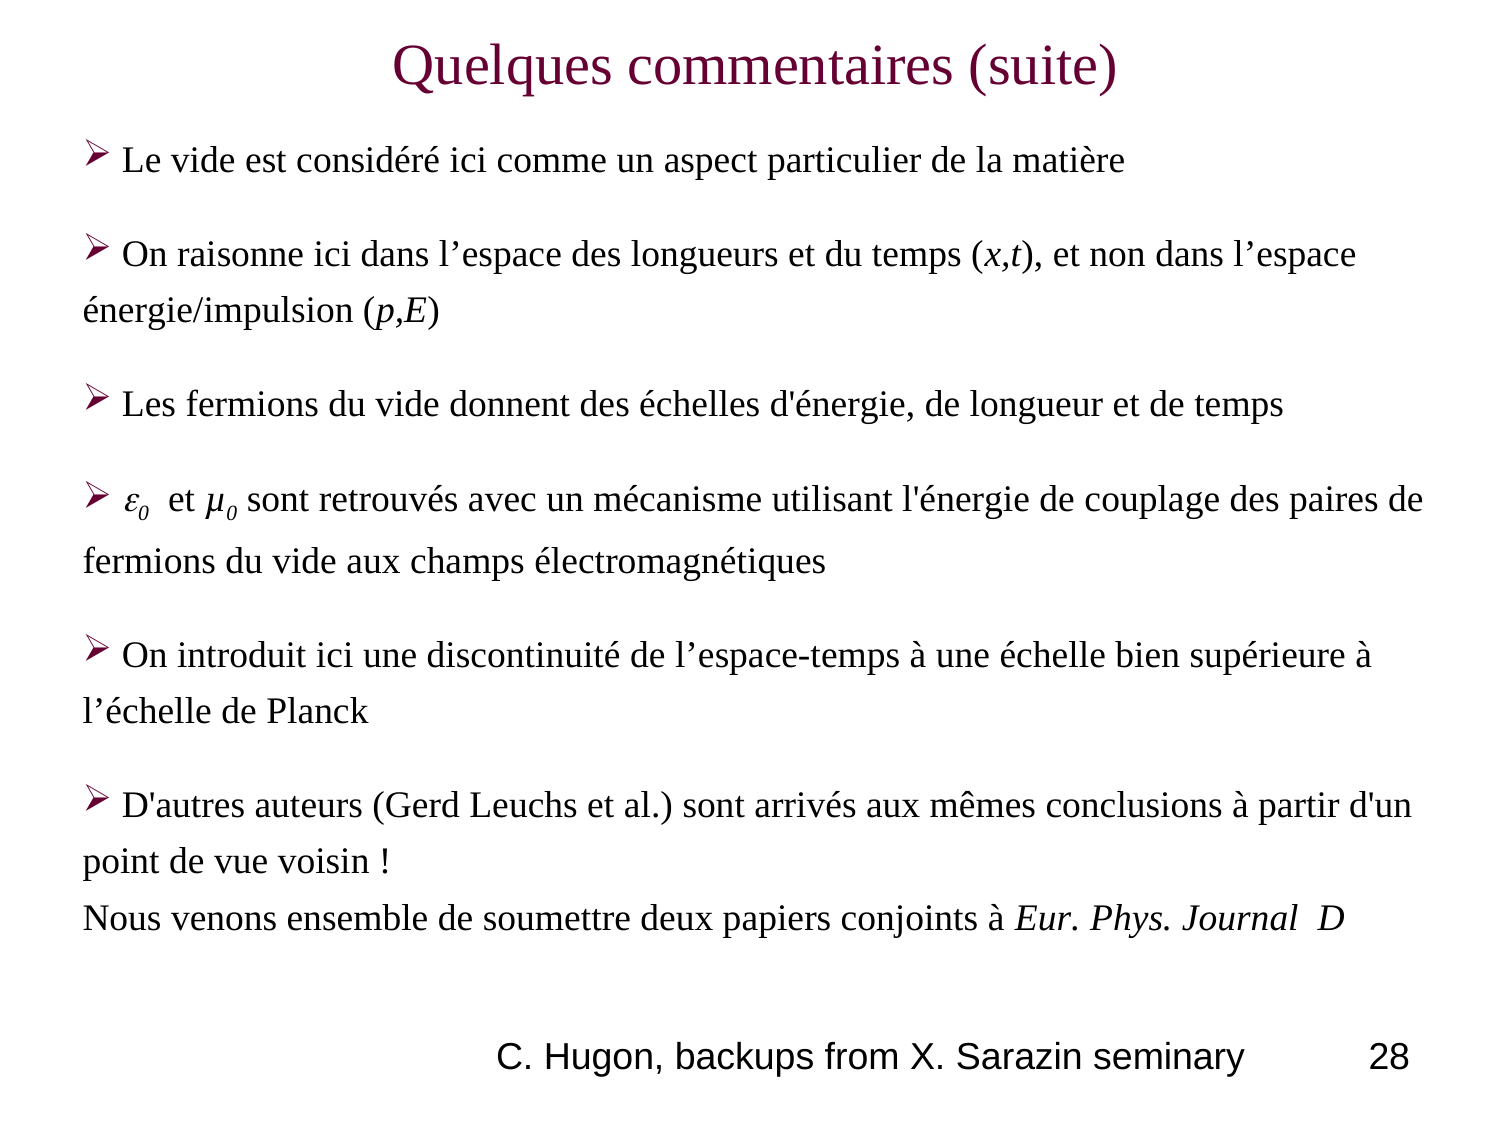

Quelques commentaires (suite)
 Le vide est considéré ici comme un aspect particulier de la matière
 On raisonne ici dans l’espace des longueurs et du temps (x,t), et non dans l’espace énergie/impulsion (p,E)
 Les fermions du vide donnent des échelles d'énergie, de longueur et de temps
 0 et µ0 sont retrouvés avec un mécanisme utilisant l'énergie de couplage des paires de fermions du vide aux champs électromagnétiques
 On introduit ici une discontinuité de l’espace-temps à une échelle bien supérieure à l’échelle de Planck
 D'autres auteurs (Gerd Leuchs et al.) sont arrivés aux mêmes conclusions à partir d'un point de vue voisin !
Nous venons ensemble de soumettre deux papiers conjoints à Eur. Phys. Journal D
C. Hugon, backups from X. Sarazin seminary
28